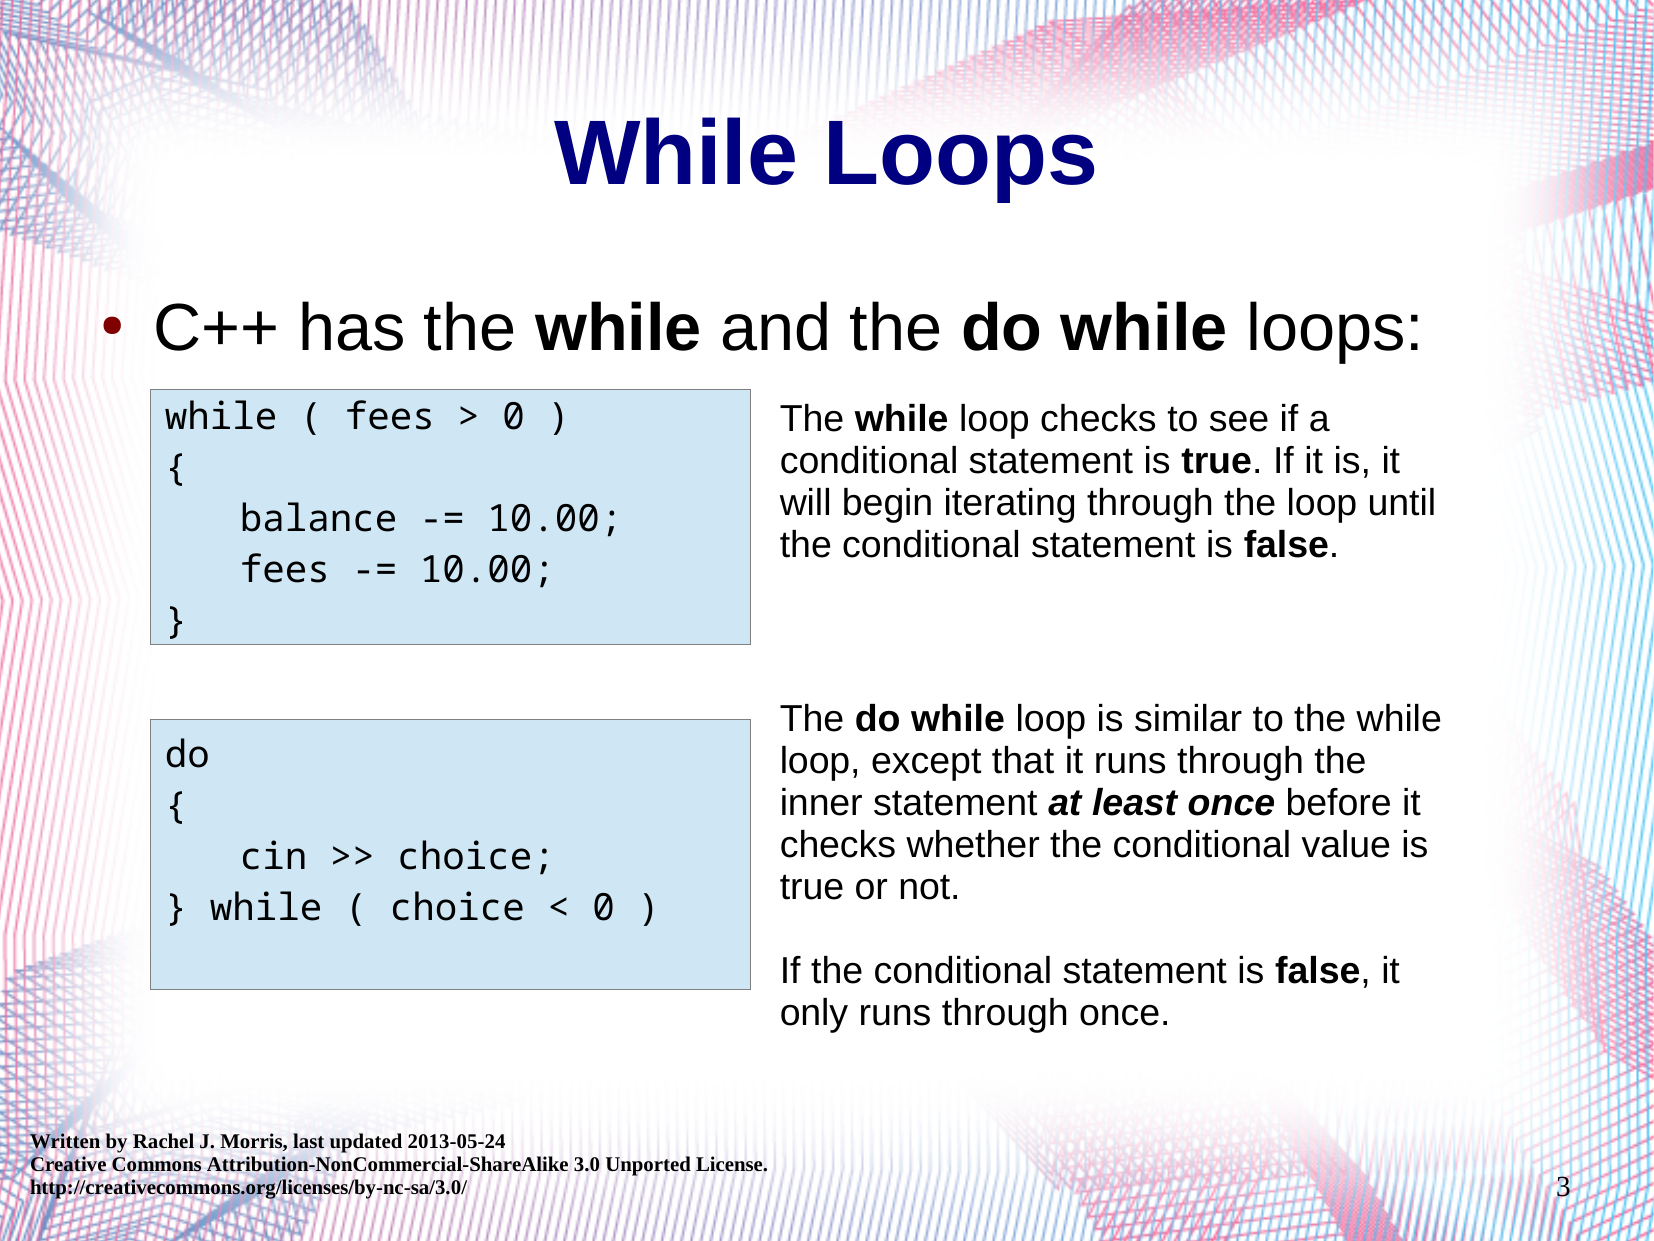

# While Loops
C++ has the while and the do while loops:
while ( fees > 0 )
{
	balance -= 10.00;
	fees -= 10.00;
}
The while loop checks to see if a conditional statement is true. If it is, it will begin iterating through the loop until the conditional statement is false.
The do while loop is similar to the while loop, except that it runs through the inner statement at least once before it checks whether the conditional value is true or not.
If the conditional statement is false, it only runs through once.
do
{
	cin >> choice;
} while ( choice < 0 )
3